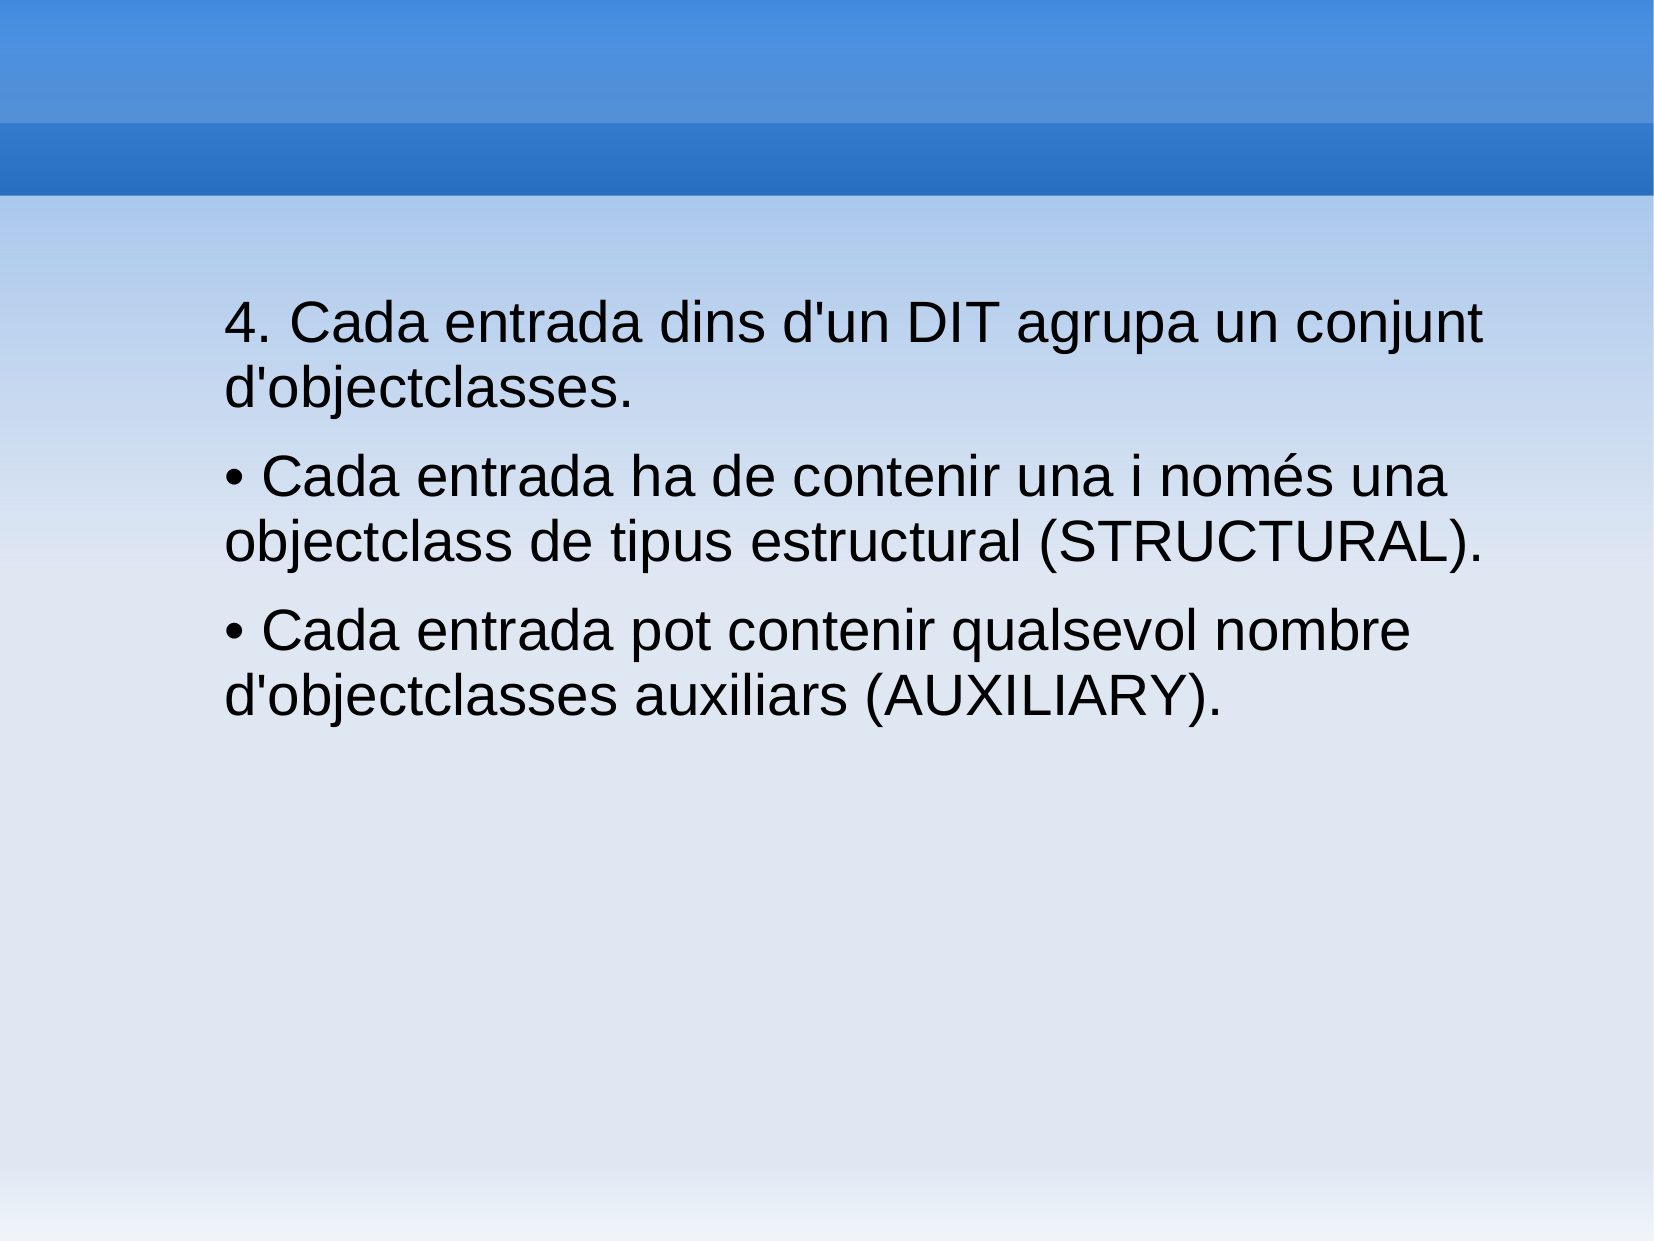

#
4. Cada entrada dins d'un DIT agrupa un conjunt d'objectclasses.
• Cada entrada ha de contenir una i només una objectclass de tipus estructural (STRUCTURAL).
• Cada entrada pot contenir qualsevol nombre d'objectclasses auxiliars (AUXILIARY).